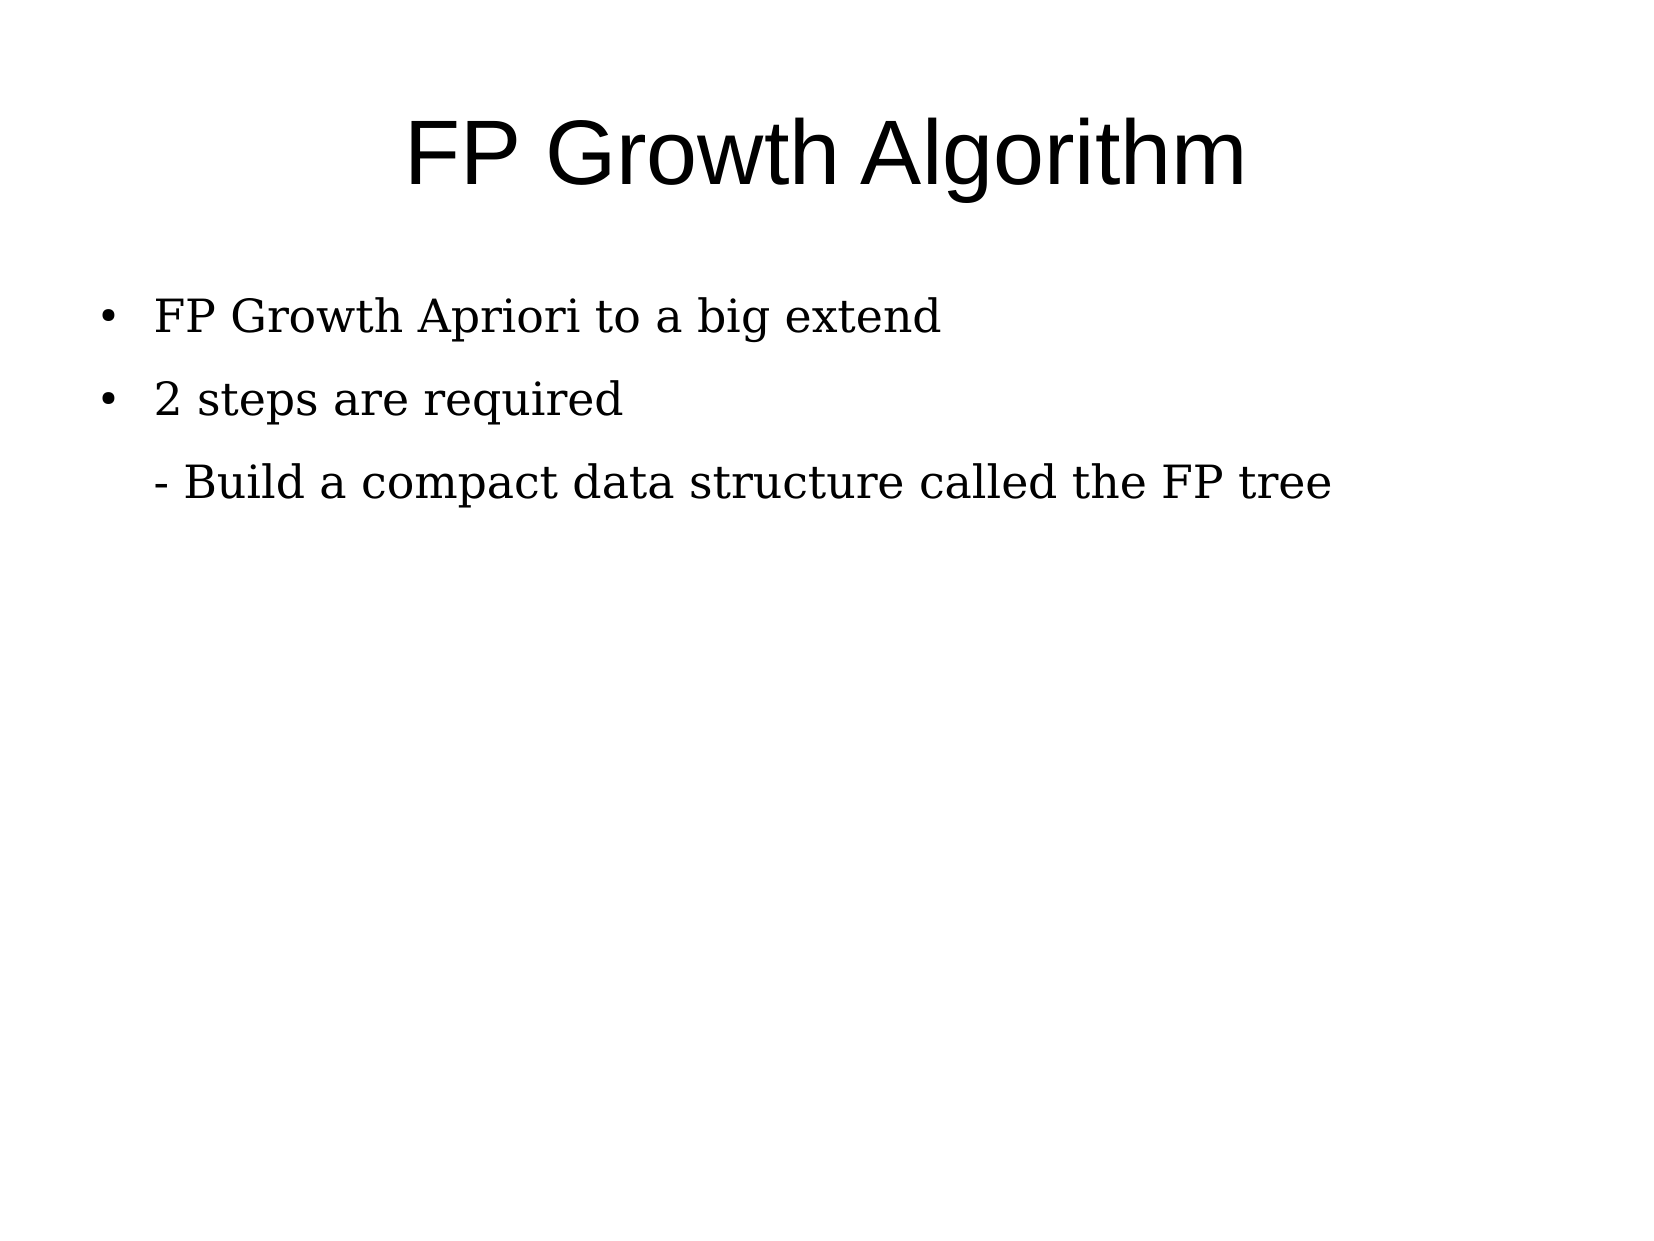

# FP Growth Algorithm
FP Growth Apriori to a big extend
2 steps are required
- Build a compact data structure called the FP tree